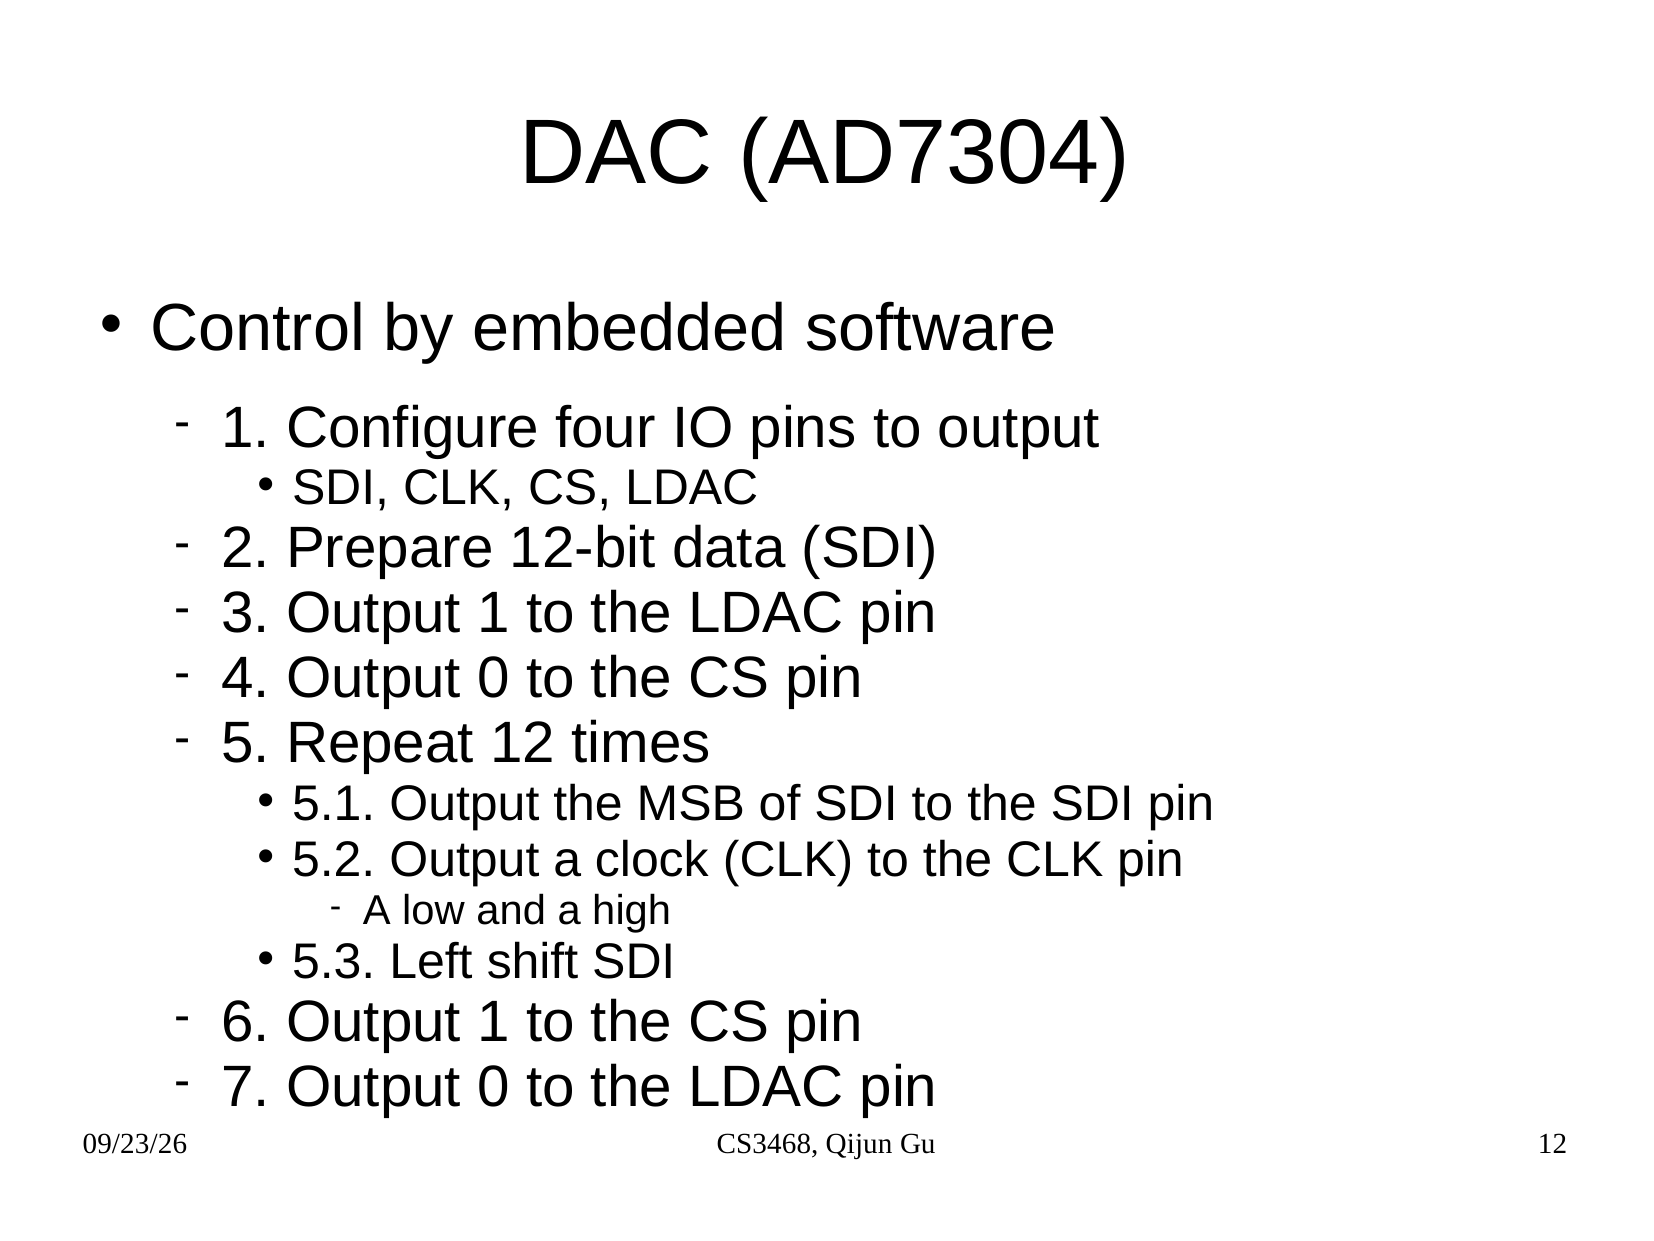

# DAC (AD7304)
Control by embedded software
1. Configure four IO pins to output
SDI, CLK, CS, LDAC
2. Prepare 12-bit data (SDI)
3. Output 1 to the LDAC pin
4. Output 0 to the CS pin
5. Repeat 12 times
5.1. Output the MSB of SDI to the SDI pin
5.2. Output a clock (CLK) to the CLK pin
A low and a high
5.3. Left shift SDI
6. Output 1 to the CS pin
7. Output 0 to the LDAC pin
CS3468, Qijun Gu
12